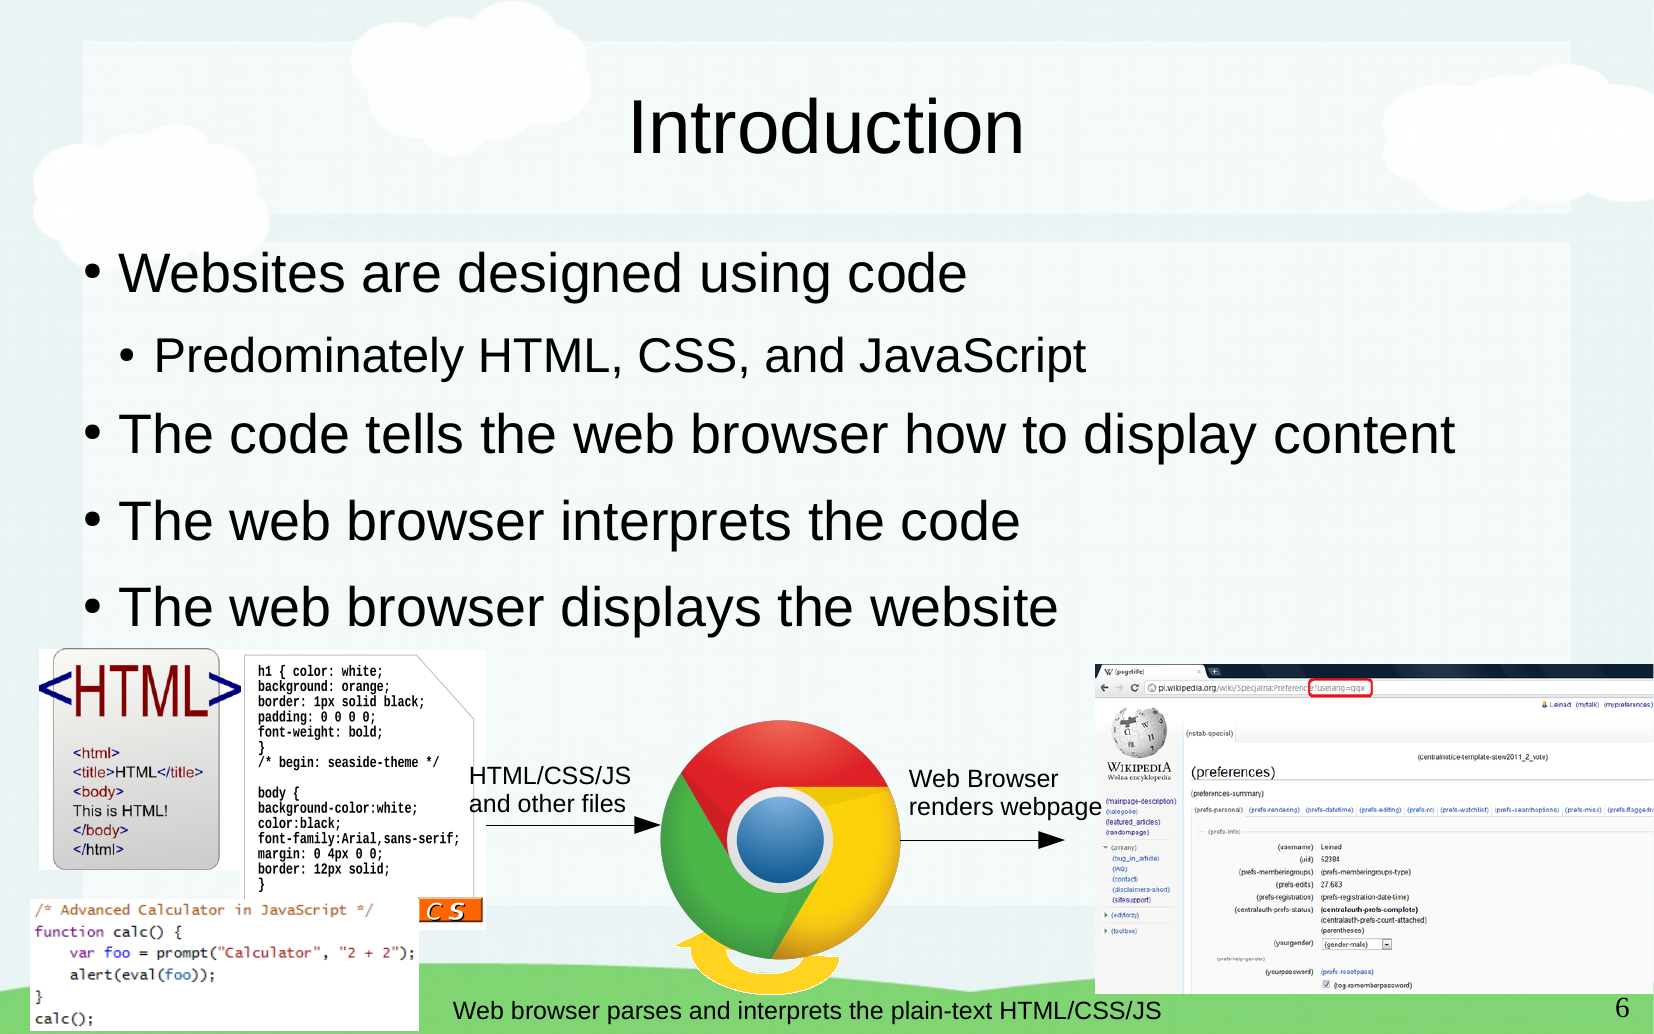

# Introduction
Websites are designed using code
Predominately HTML, CSS, and JavaScript
The code tells the web browser how to display content
The web browser interprets the code
The web browser displays the website
HTML/CSS/JS
and other files
Web Browser renders webpage
Web browser parses and interprets the plain-text HTML/CSS/JS
6